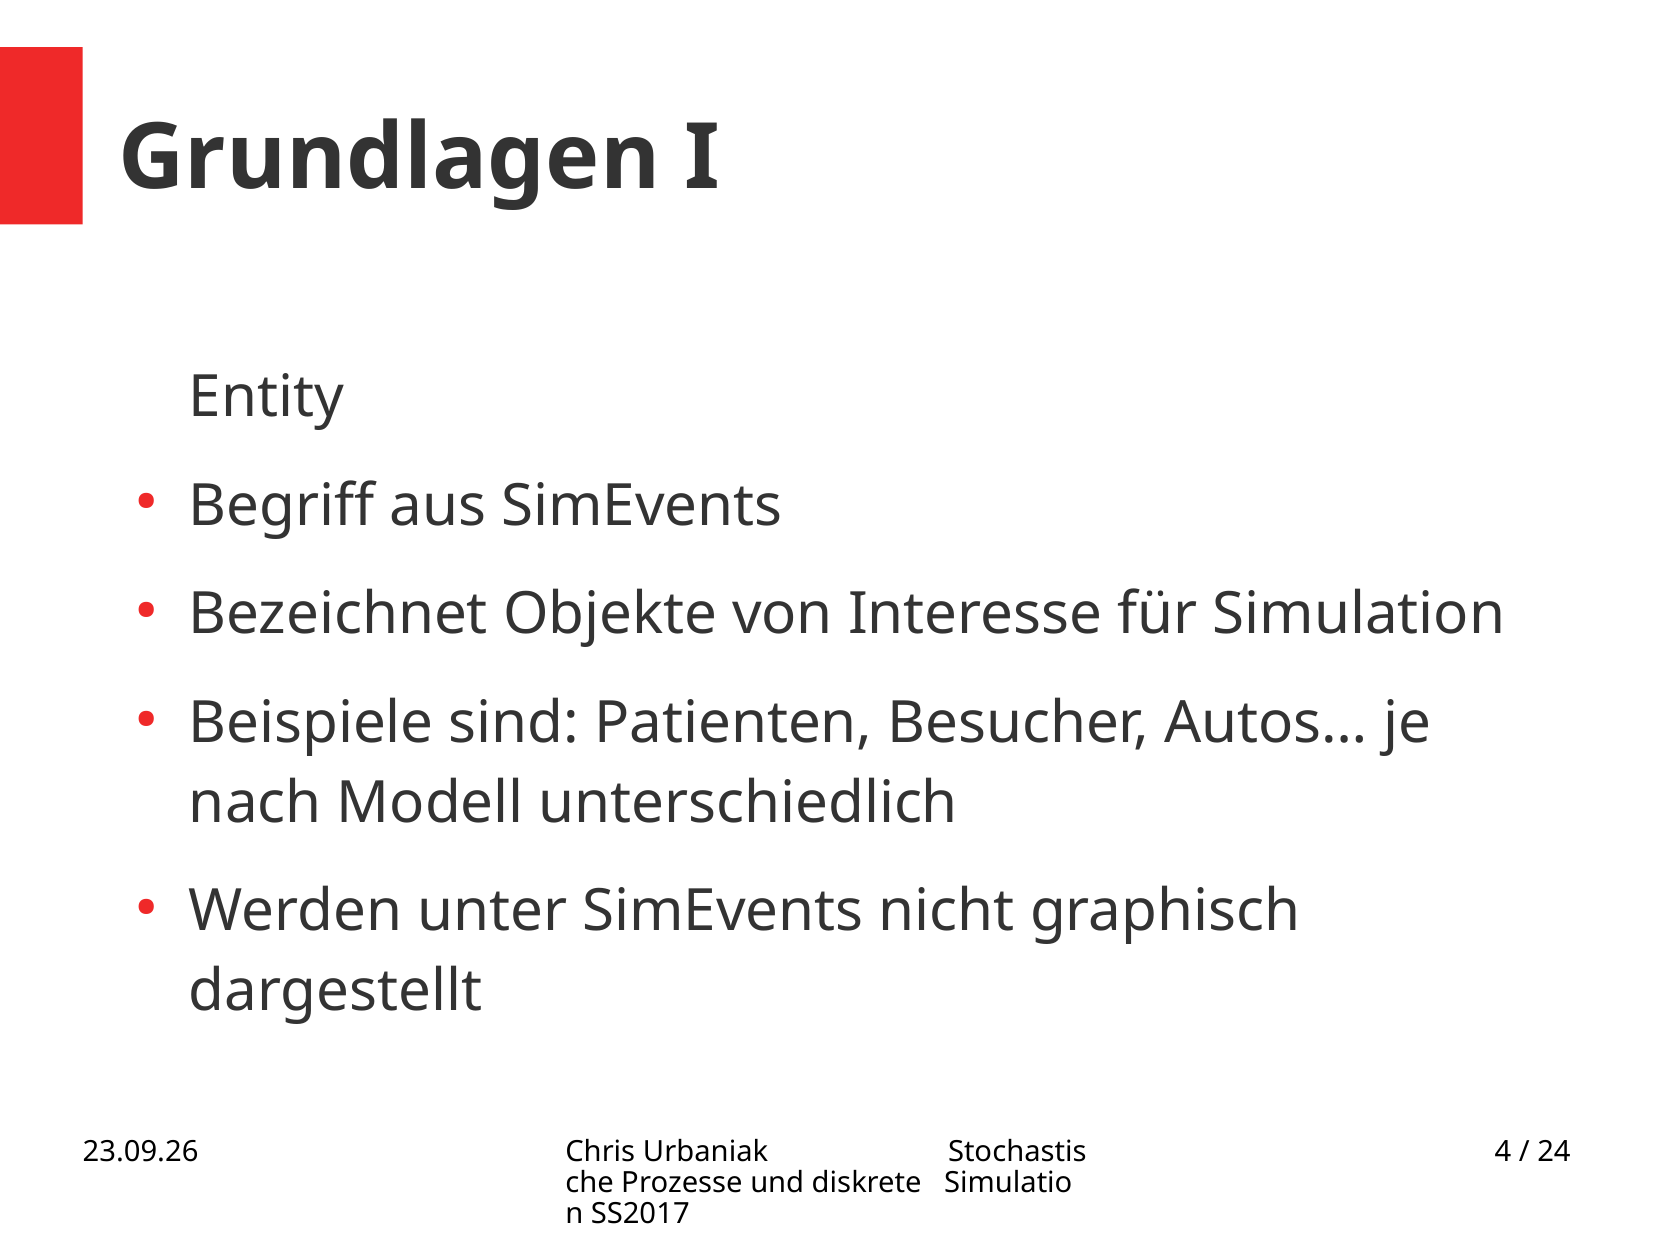

# Grundlagen I
Entity
Begriff aus SimEvents
Bezeichnet Objekte von Interesse für Simulation
Beispiele sind: Patienten, Besucher, Autos… je nach Modell unterschiedlich
Werden unter SimEvents nicht graphisch dargestellt
Chris Urbaniak Stochastische Prozesse und diskrete Simulation SS2017
4